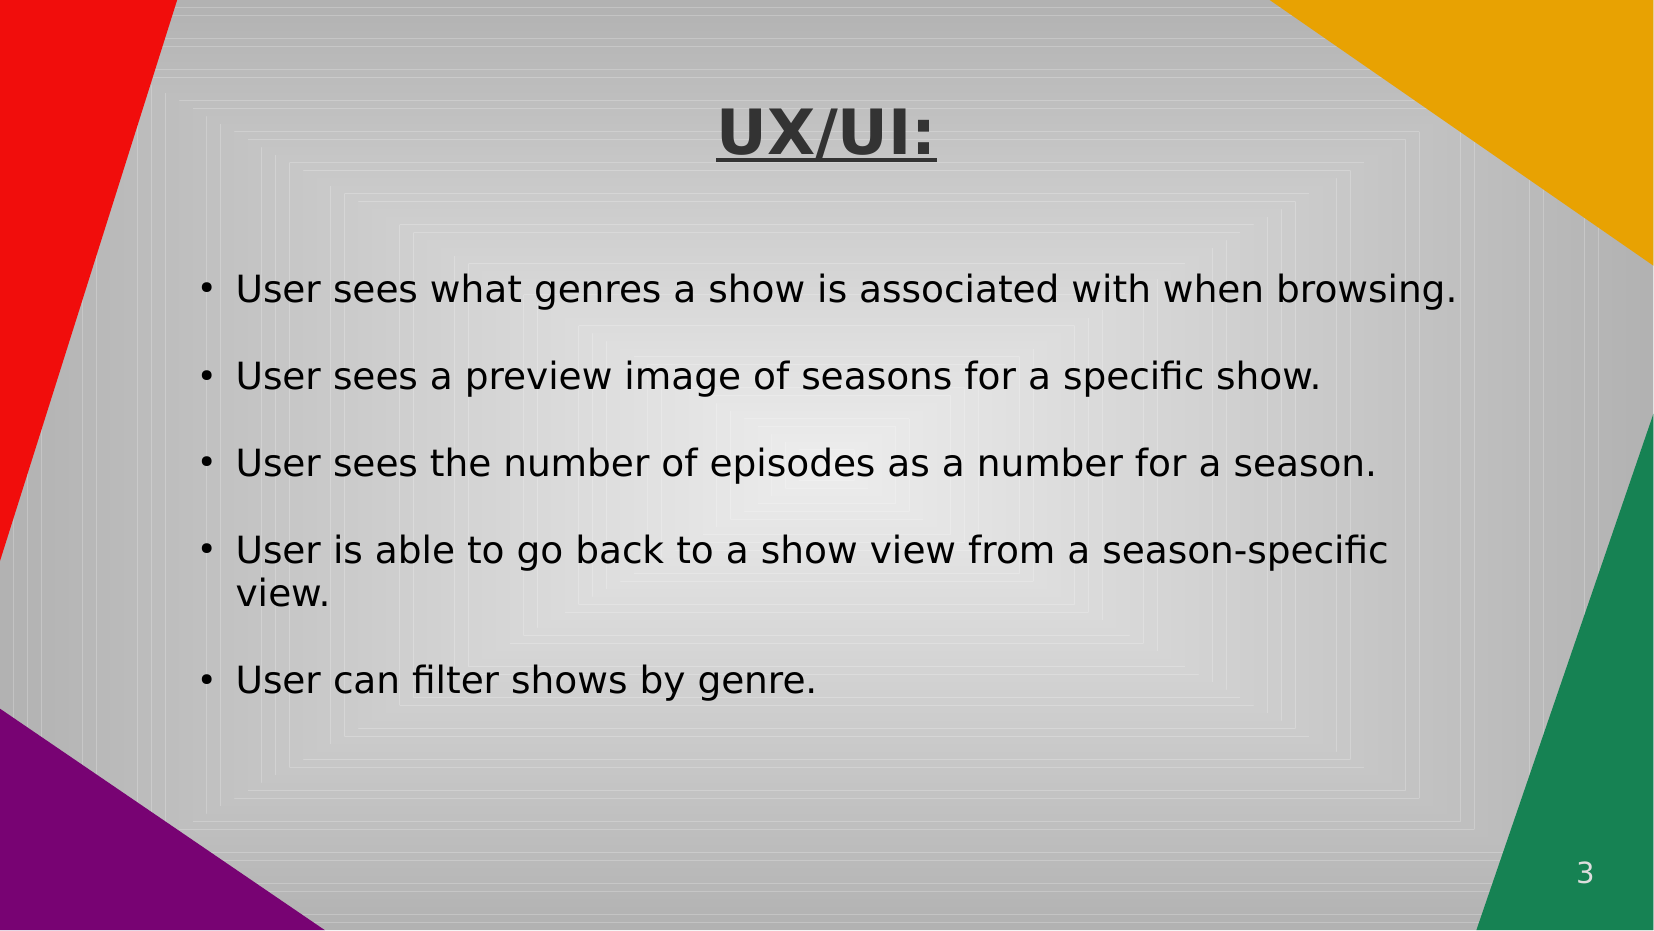

# UX/UI:
User sees what genres a show is associated with when browsing.
User sees a preview image of seasons for a specific show.
User sees the number of episodes as a number for a season.
User is able to go back to a show view from a season-specific view.
User can filter shows by genre.
3